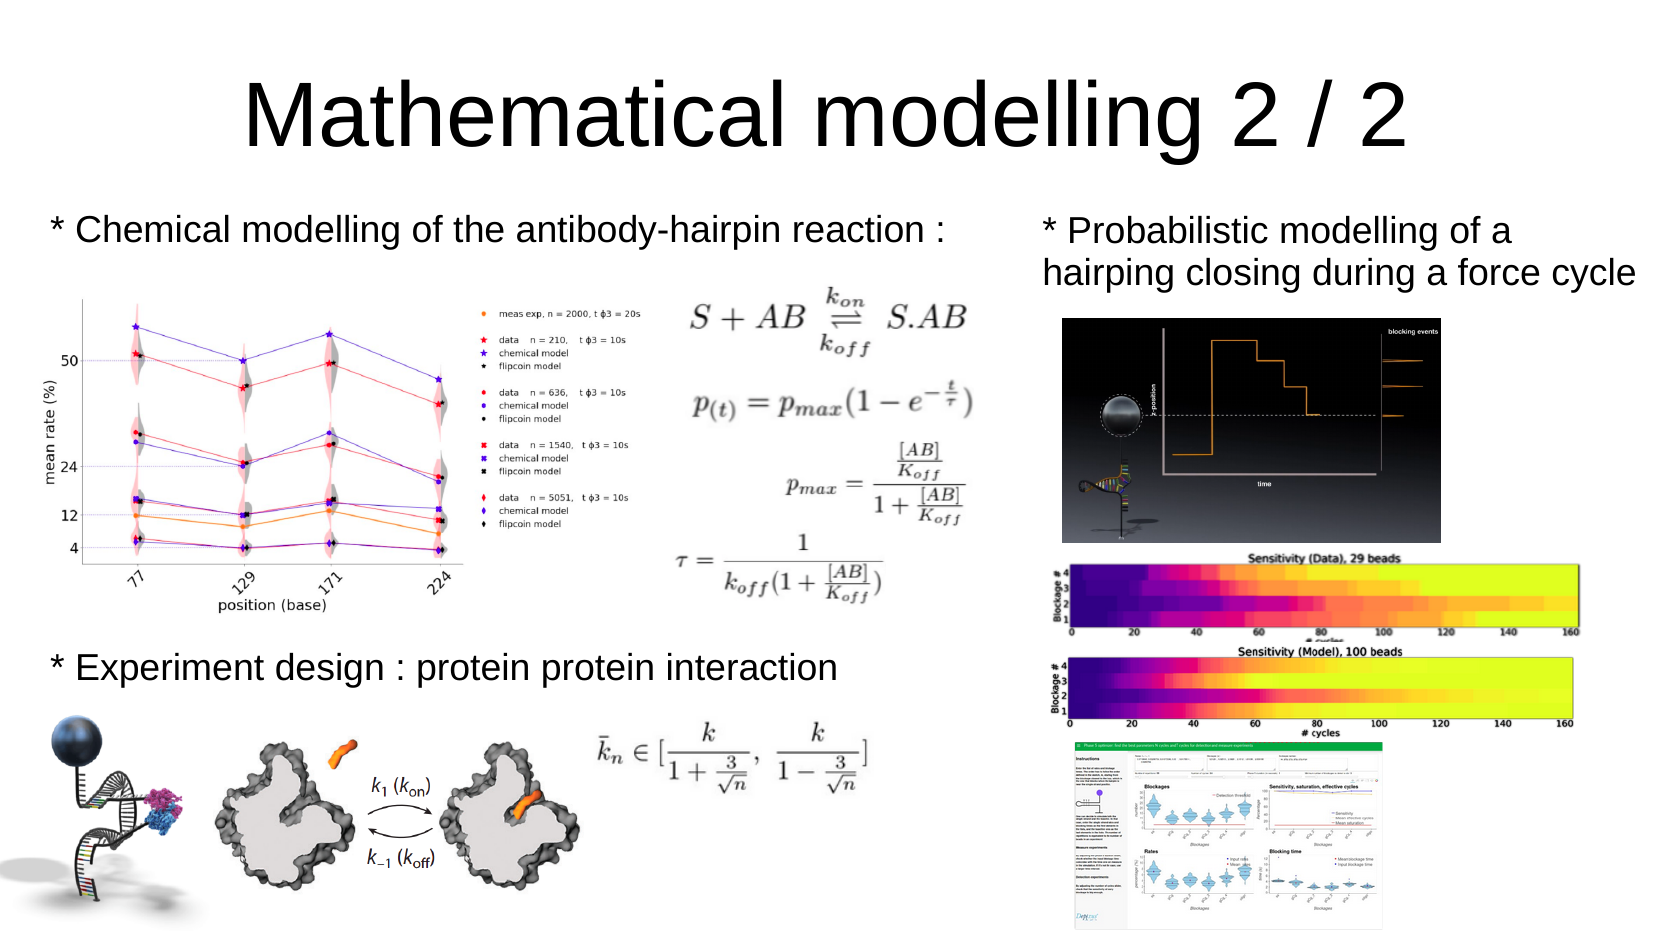

# Mathematical modelling 2 / 2
* Chemical modelling of the antibody-hairpin reaction :
* Probabilistic modelling of a hairping closing during a force cycle
* Experiment design : protein protein interaction